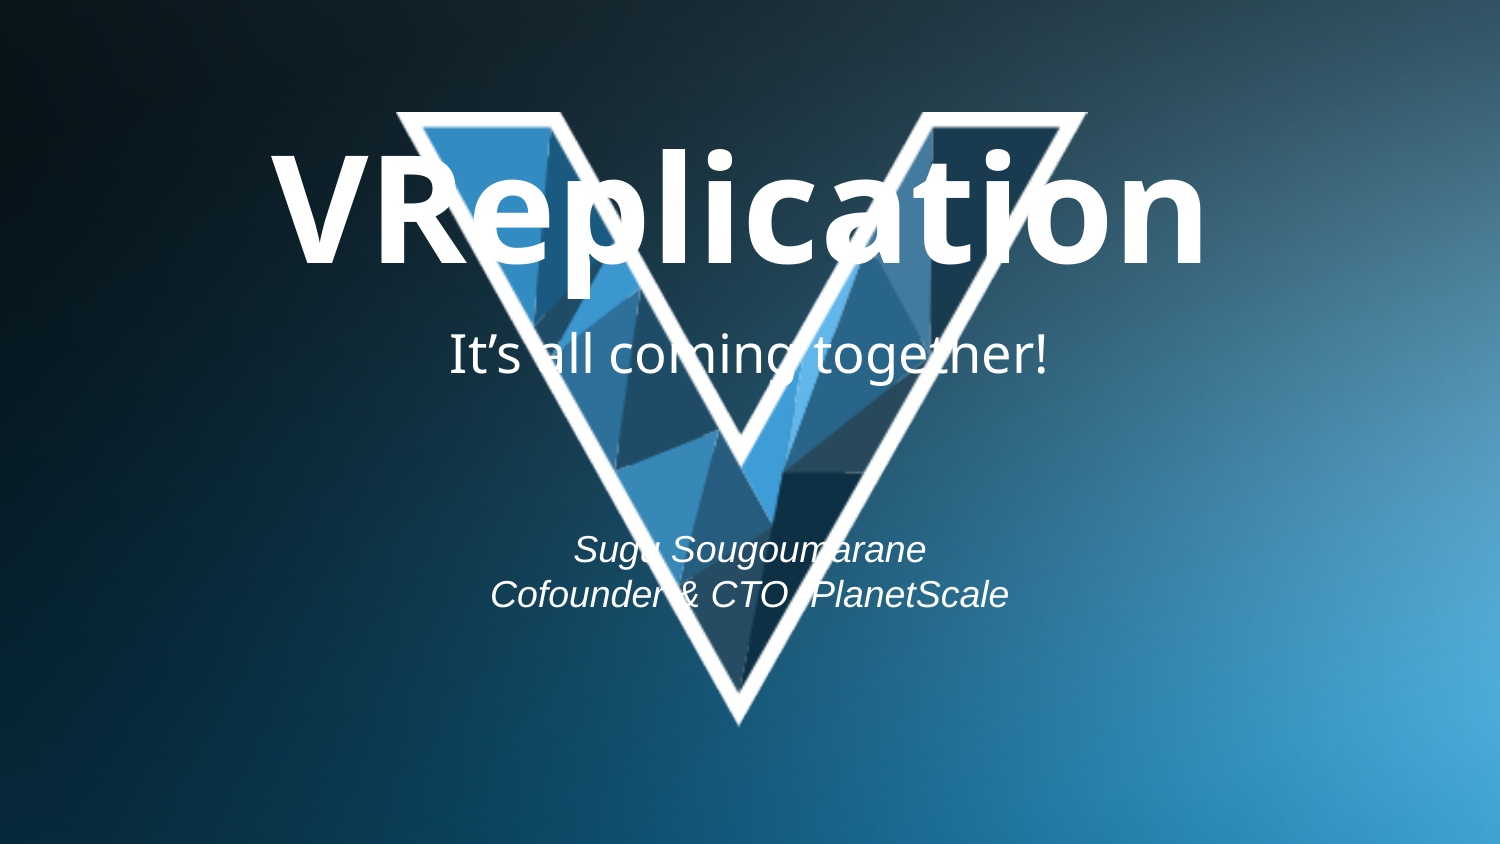

VReplication
# It’s all coming together!
Sugu Sougoumarane
Cofounder & CTO, PlanetScale